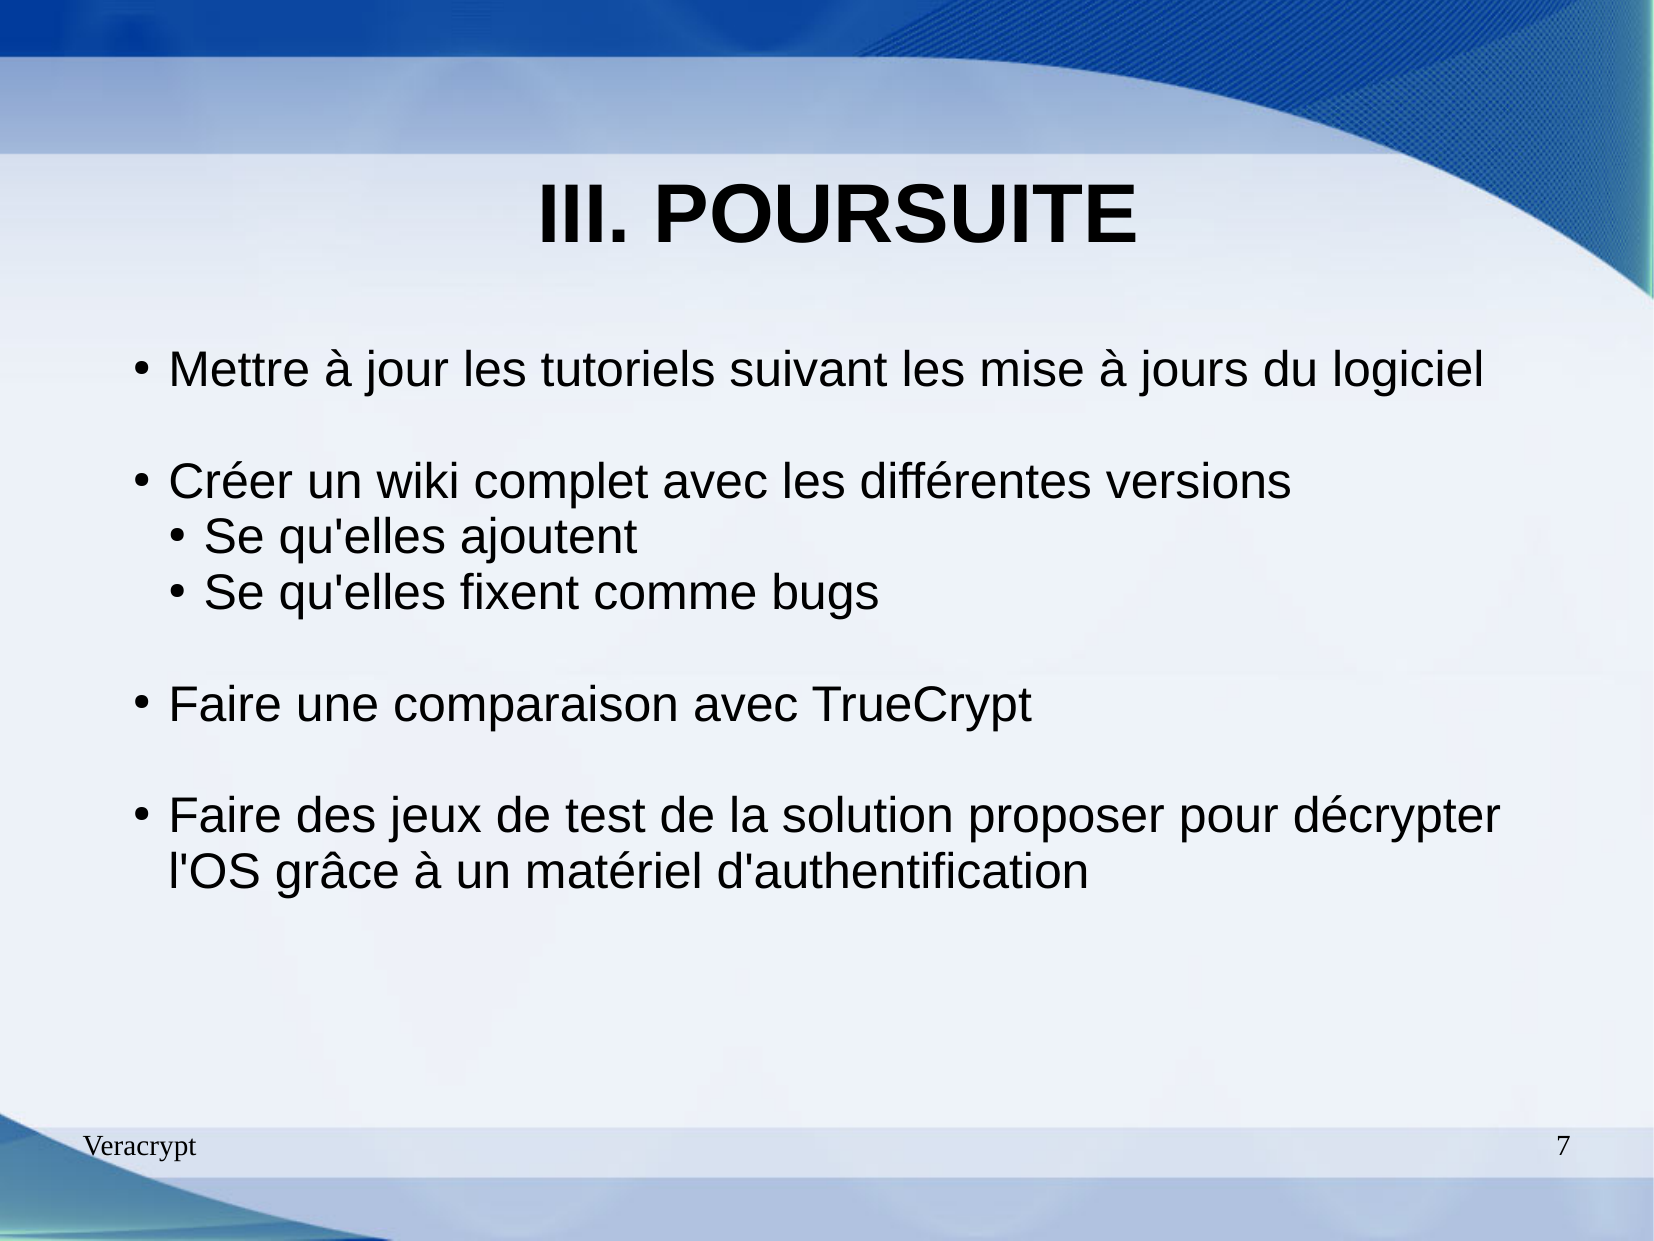

III. POURSUITE
Mettre à jour les tutoriels suivant les mise à jours du logiciel
Créer un wiki complet avec les différentes versions
Se qu'elles ajoutent
Se qu'elles fixent comme bugs
Faire une comparaison avec TrueCrypt
Faire des jeux de test de la solution proposer pour décrypter l'OS grâce à un matériel d'authentification
Veracrypt
7